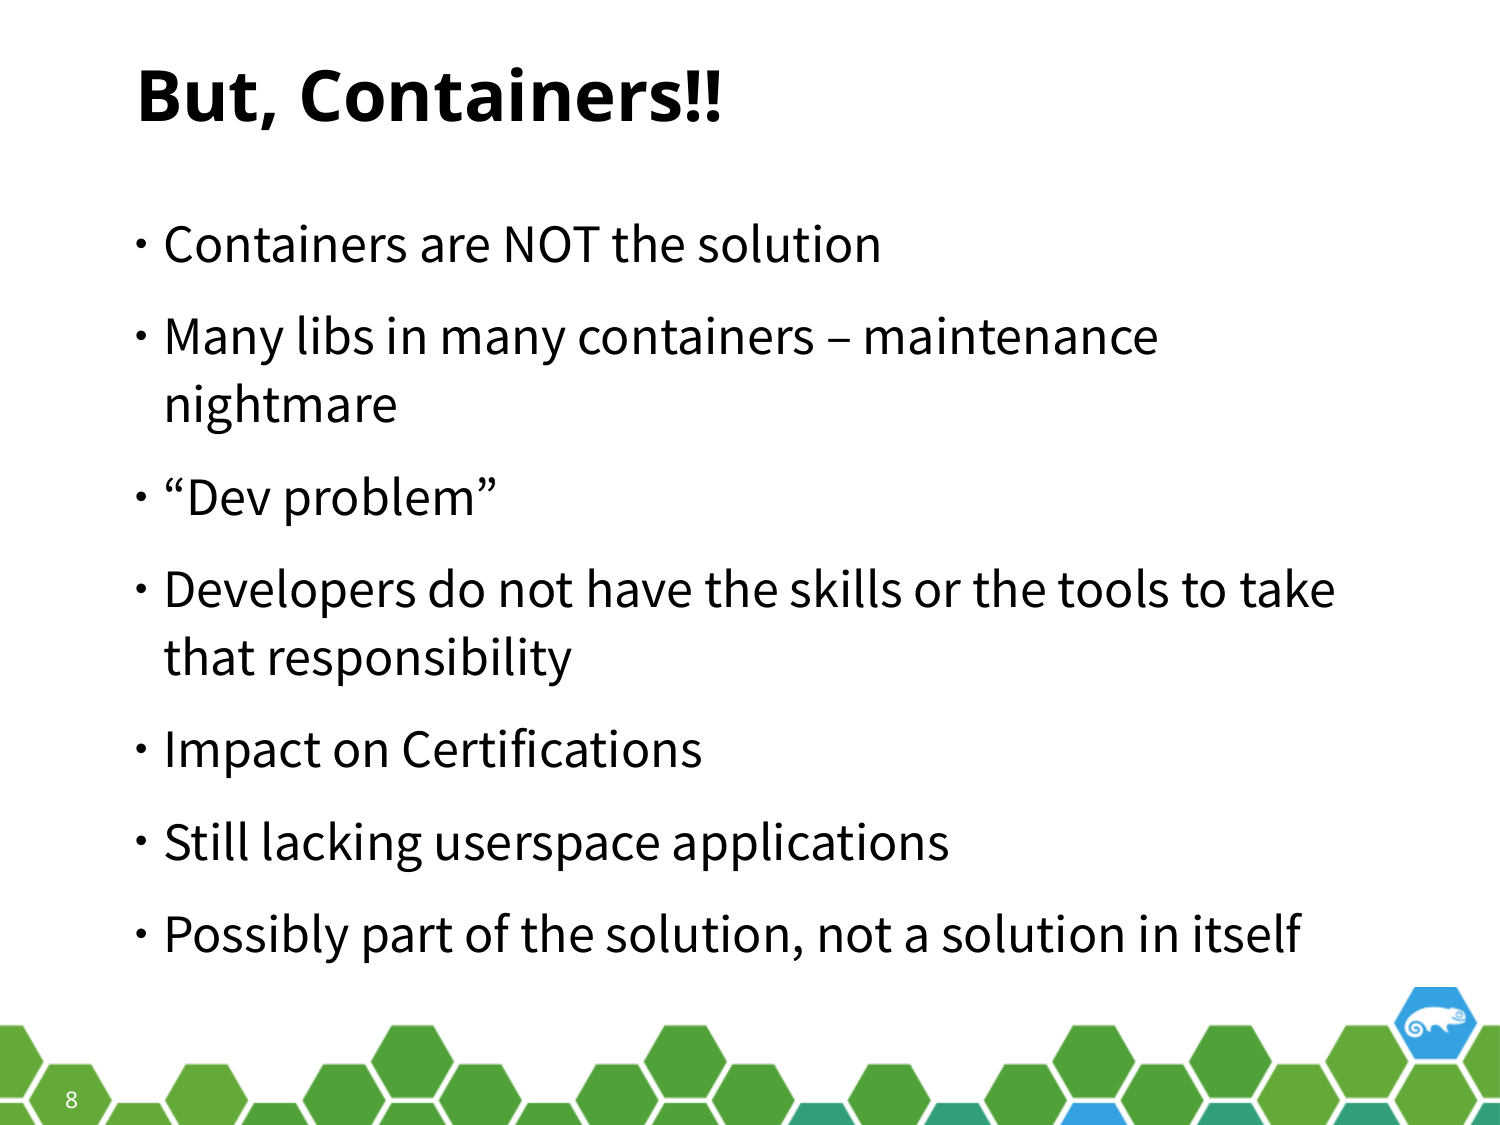

# But, Containers!!
Containers are NOT the solution
Many libs in many containers – maintenance nightmare
“Dev problem”
Developers do not have the skills or the tools to take that responsibility
Impact on Certifications
Still lacking userspace applications
Possibly part of the solution, not a solution in itself